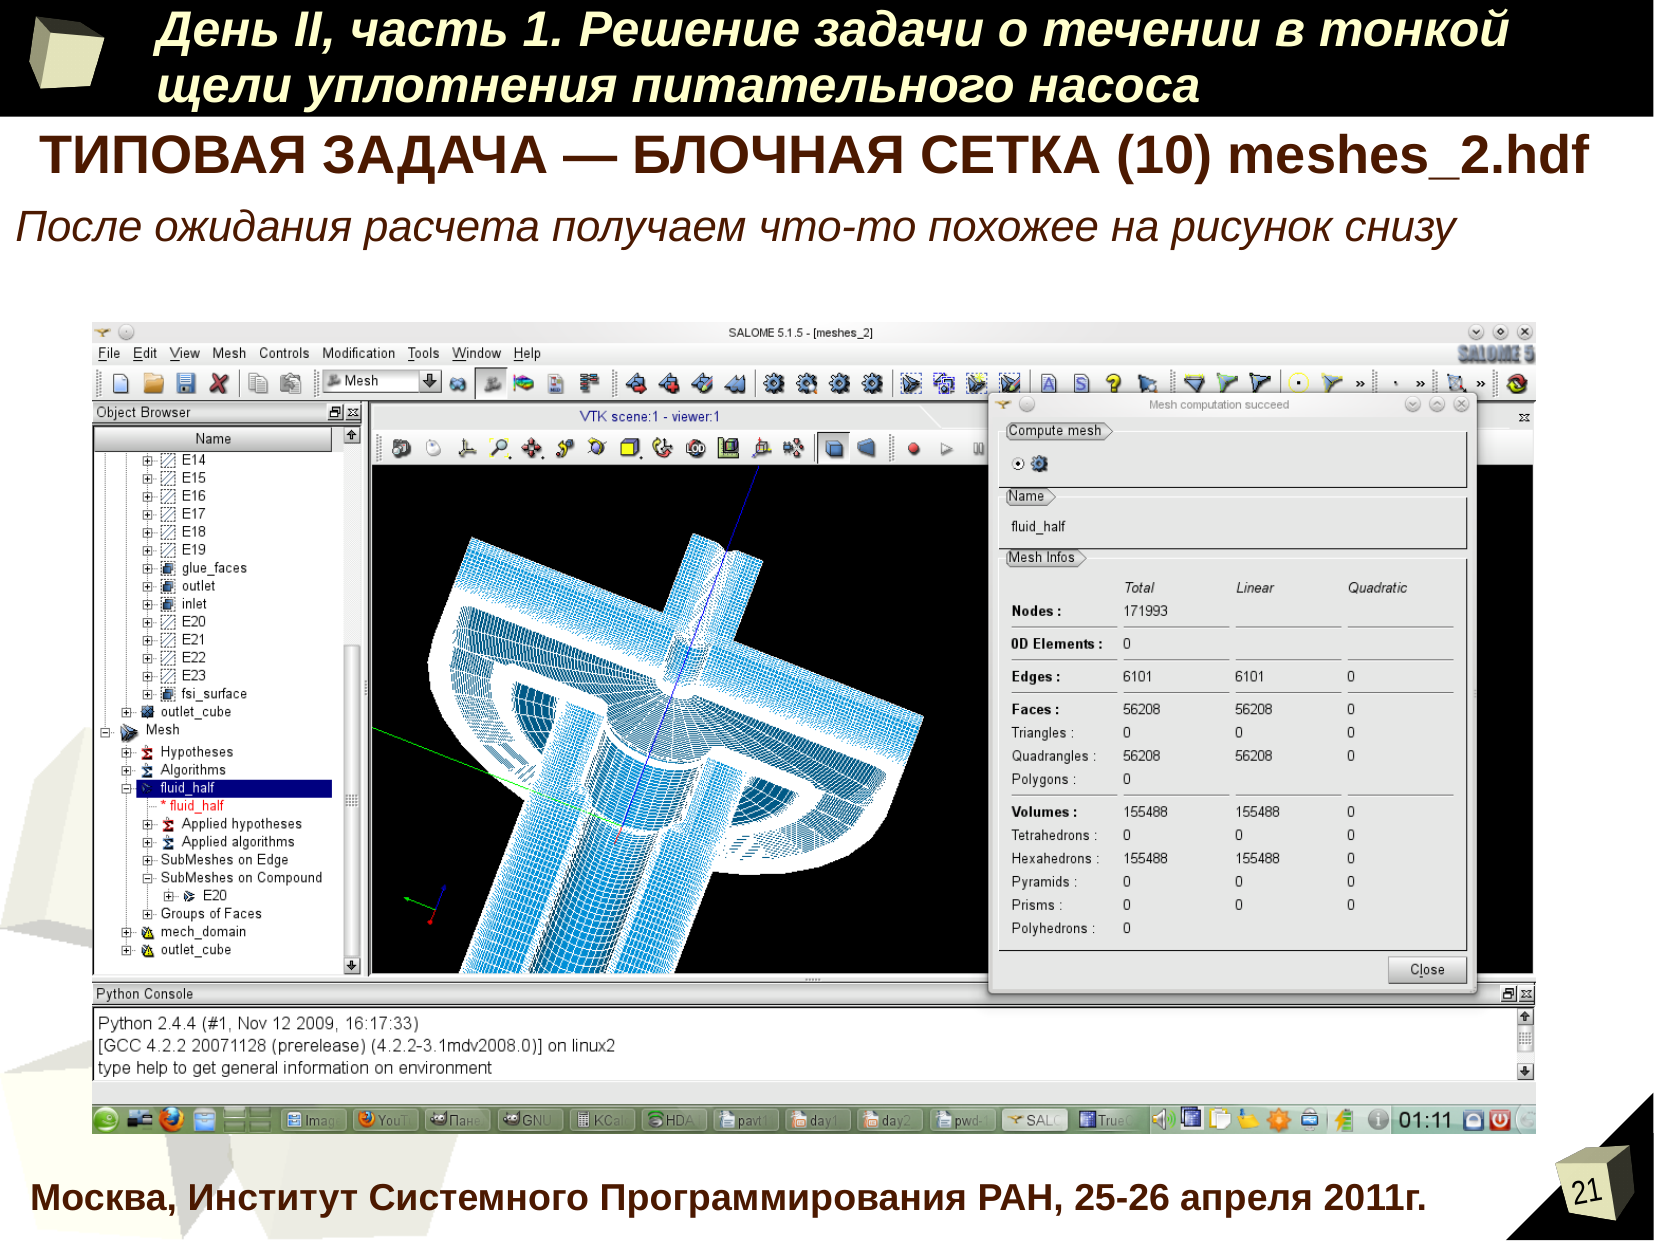

ТИПОВАЯ ЗАДАЧА — БЛОЧНАЯ СЕТКА (10) meshes_2.hdf
После ожидания расчета получаем что-то похожее на рисунок снизу